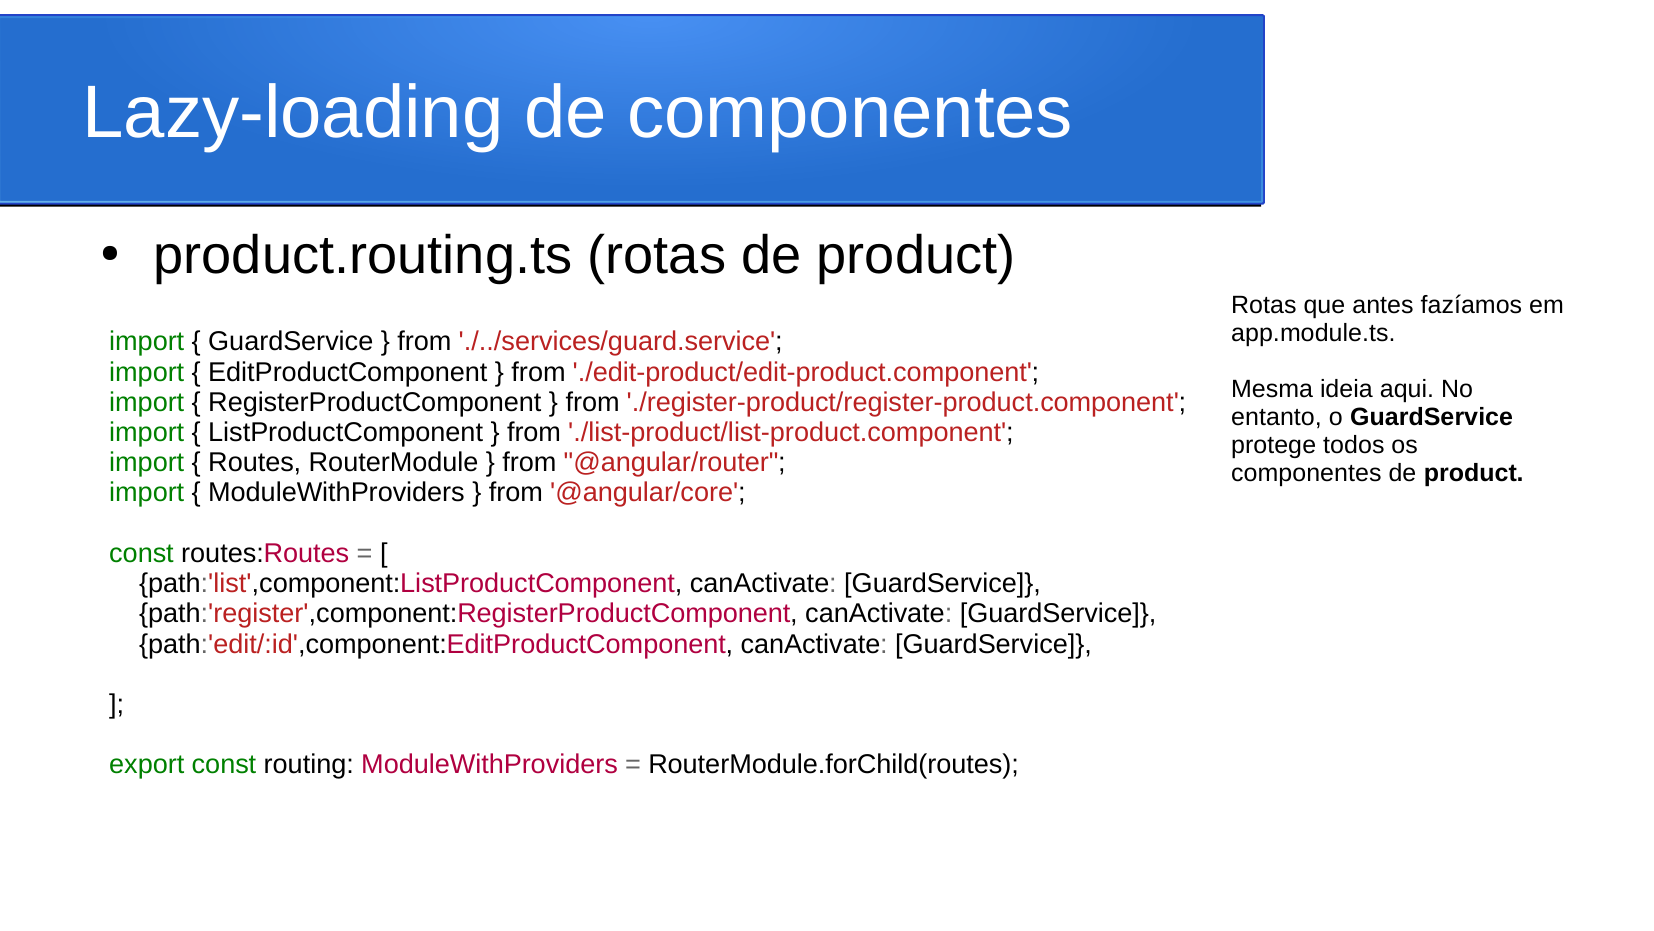

# Lazy-loading de componentes
product.routing.ts (rotas de product)
Rotas que antes fazíamos em app.module.ts.
Mesma ideia aqui. No entanto, o GuardService protege todos os componentes de product.
import { GuardService } from './../services/guard.service';
import { EditProductComponent } from './edit-product/edit-product.component';
import { RegisterProductComponent } from './register-product/register-product.component';
import { ListProductComponent } from './list-product/list-product.component';
import { Routes, RouterModule } from "@angular/router";
import { ModuleWithProviders } from '@angular/core';
const routes:Routes = [
 {path:'list',component:ListProductComponent, canActivate: [GuardService]},
 {path:'register',component:RegisterProductComponent, canActivate: [GuardService]},
 {path:'edit/:id',component:EditProductComponent, canActivate: [GuardService]},
];
export const routing: ModuleWithProviders = RouterModule.forChild(routes);